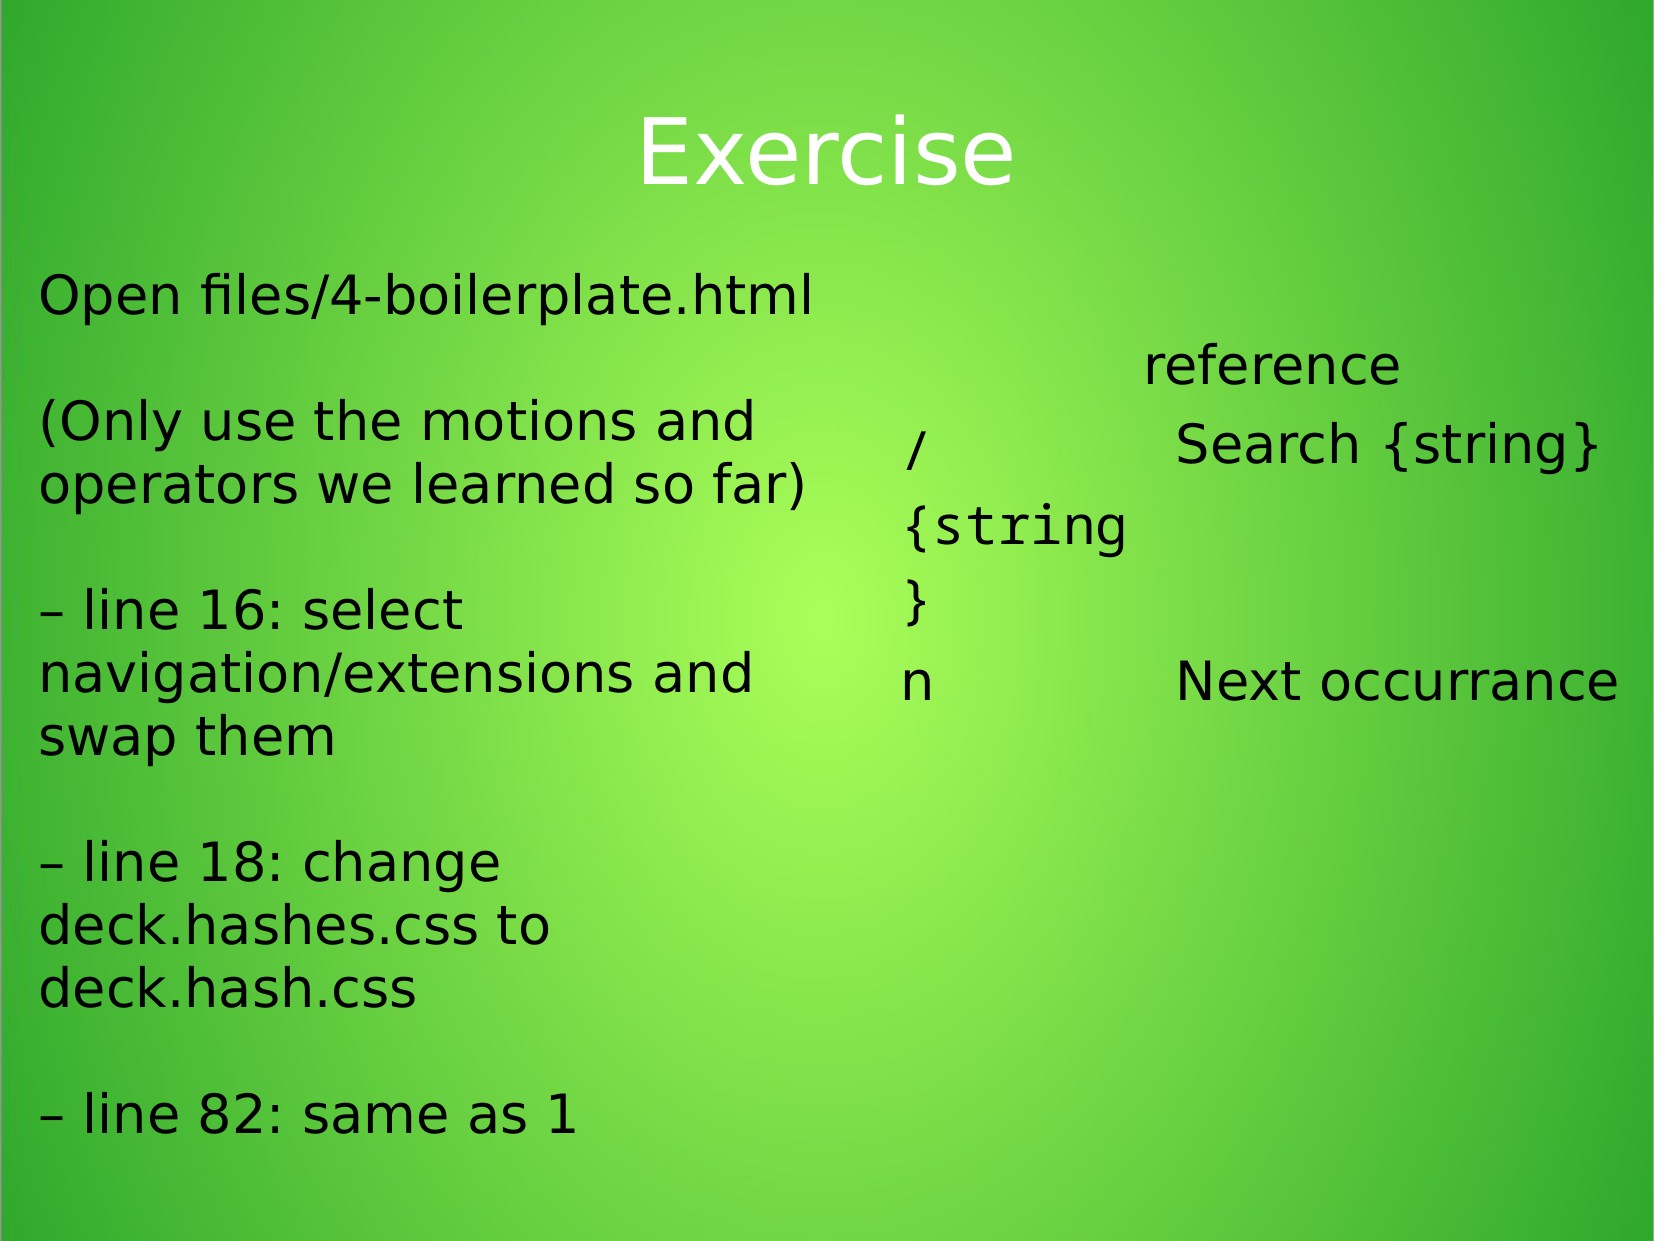

# Exercise
Open files/4-boilerplate.html
(Only use the motions and operators we learned so far)
– line 16: select navigation/extensions and swap them
– line 18: change deck.hashes.css to deck.hash.css
– line 82: same as 1
| reference | |
| --- | --- |
| /{string} | Search {string} |
| n | Next occurrance |
| | |